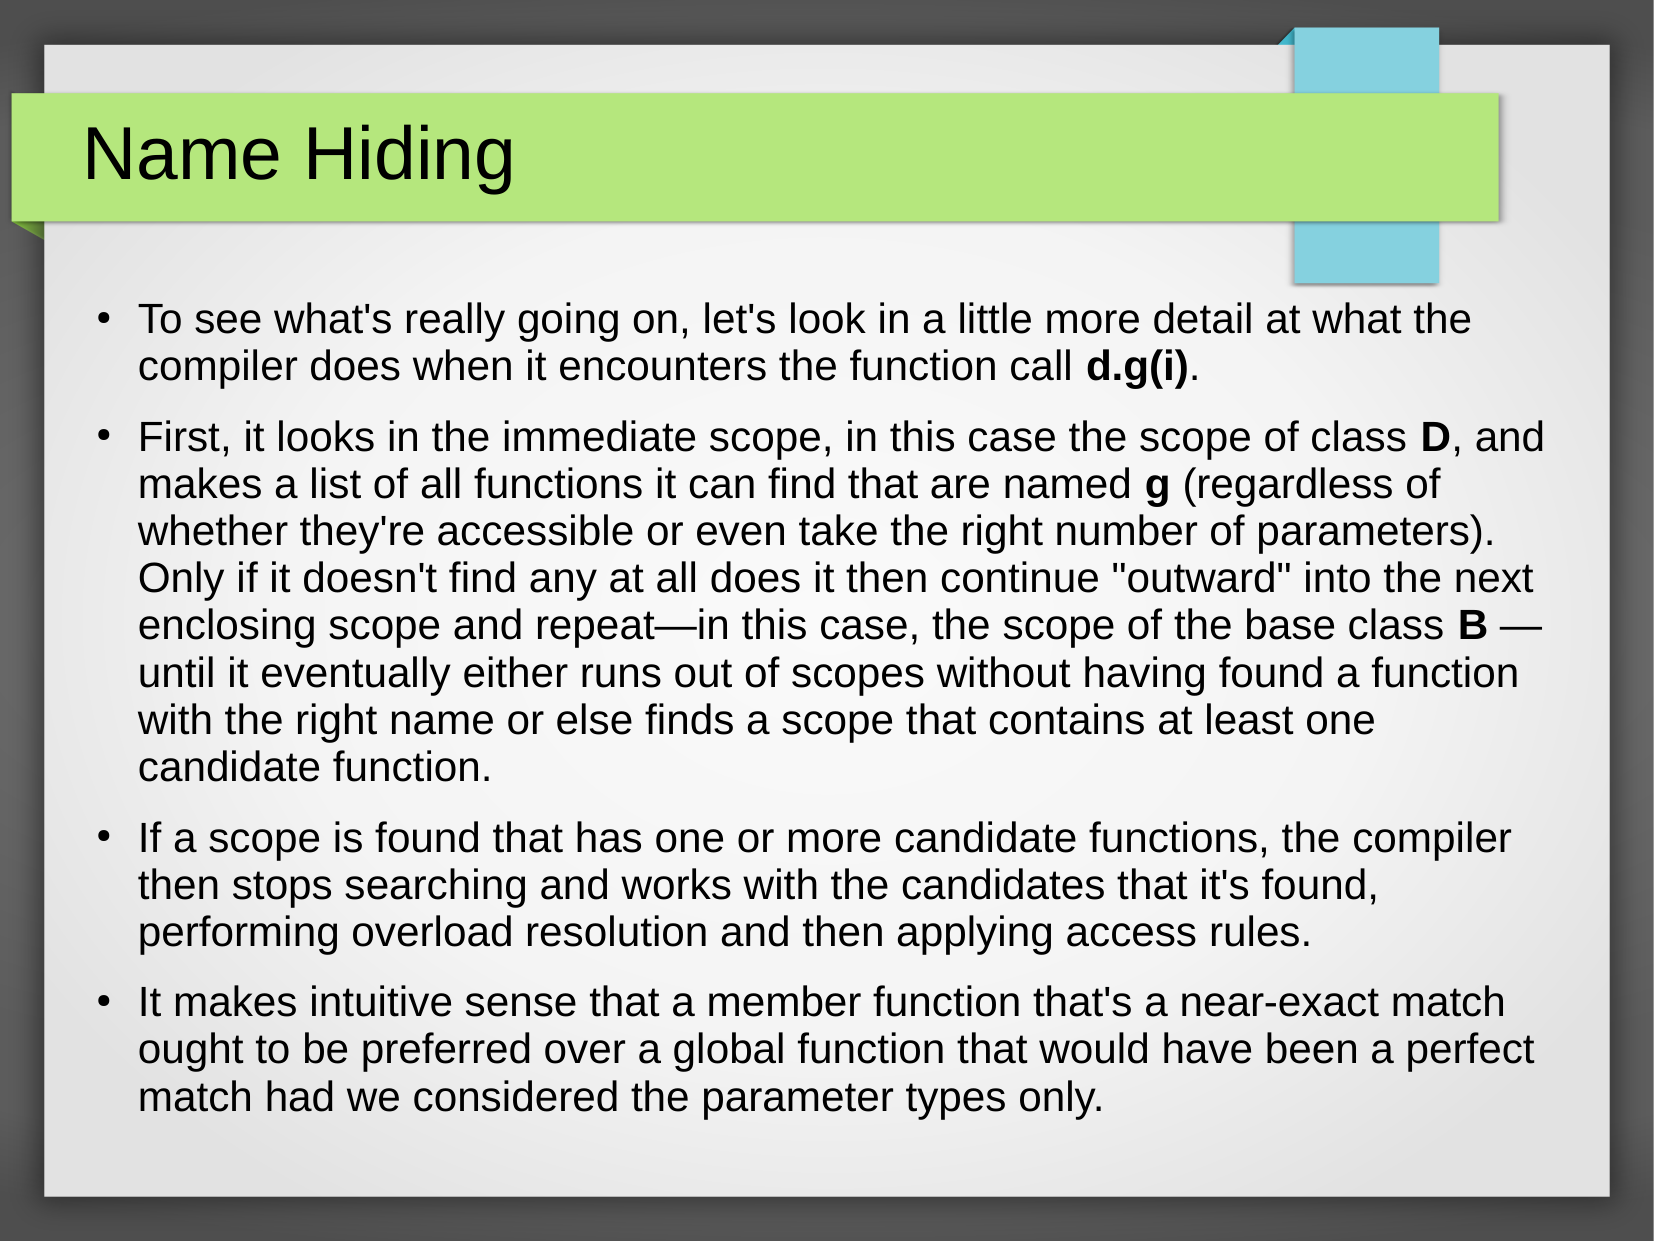

# Name Hiding
To see what's really going on, let's look in a little more detail at what the compiler does when it encounters the function call d.g(i).
First, it looks in the immediate scope, in this case the scope of class D, and makes a list of all functions it can find that are named g (regardless of whether they're accessible or even take the right number of parameters). Only if it doesn't find any at all does it then continue "outward" into the next enclosing scope and repeat—in this case, the scope of the base class B —until it eventually either runs out of scopes without having found a function with the right name or else finds a scope that contains at least one candidate function.
If a scope is found that has one or more candidate functions, the compiler then stops searching and works with the candidates that it's found, performing overload resolution and then applying access rules.
It makes intuitive sense that a member function that's a near-exact match ought to be preferred over a global function that would have been a perfect match had we considered the parameter types only.